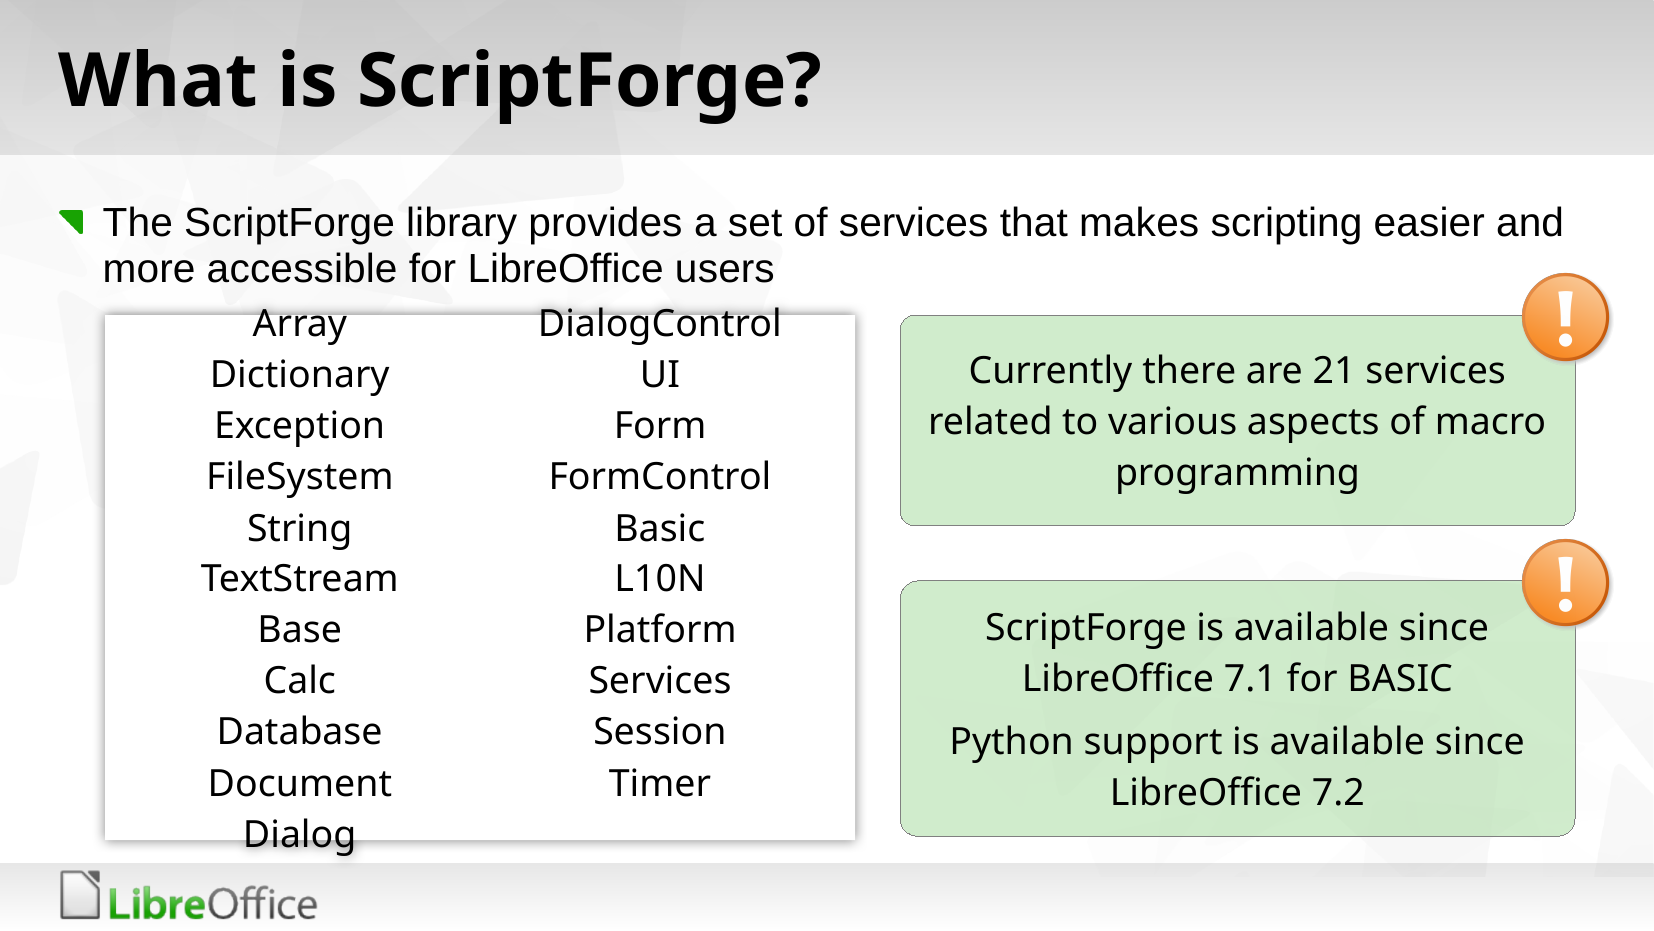

# What is ScriptForge?
The ScriptForge library provides a set of services that makes scripting easier and more accessible for LibreOffice users
Array
Dictionary
Exception
FileSystem
String
TextStream
Base
Calc
Database
Document
Dialog
DialogControl
UI
Form
FormControl
Basic
L10N
Platform
Services
Session
Timer
Currently there are 21 services related to various aspects of macro programming
ScriptForge is available since LibreOffice 7.1 for BASIC
Python support is available since LibreOffice 7.2